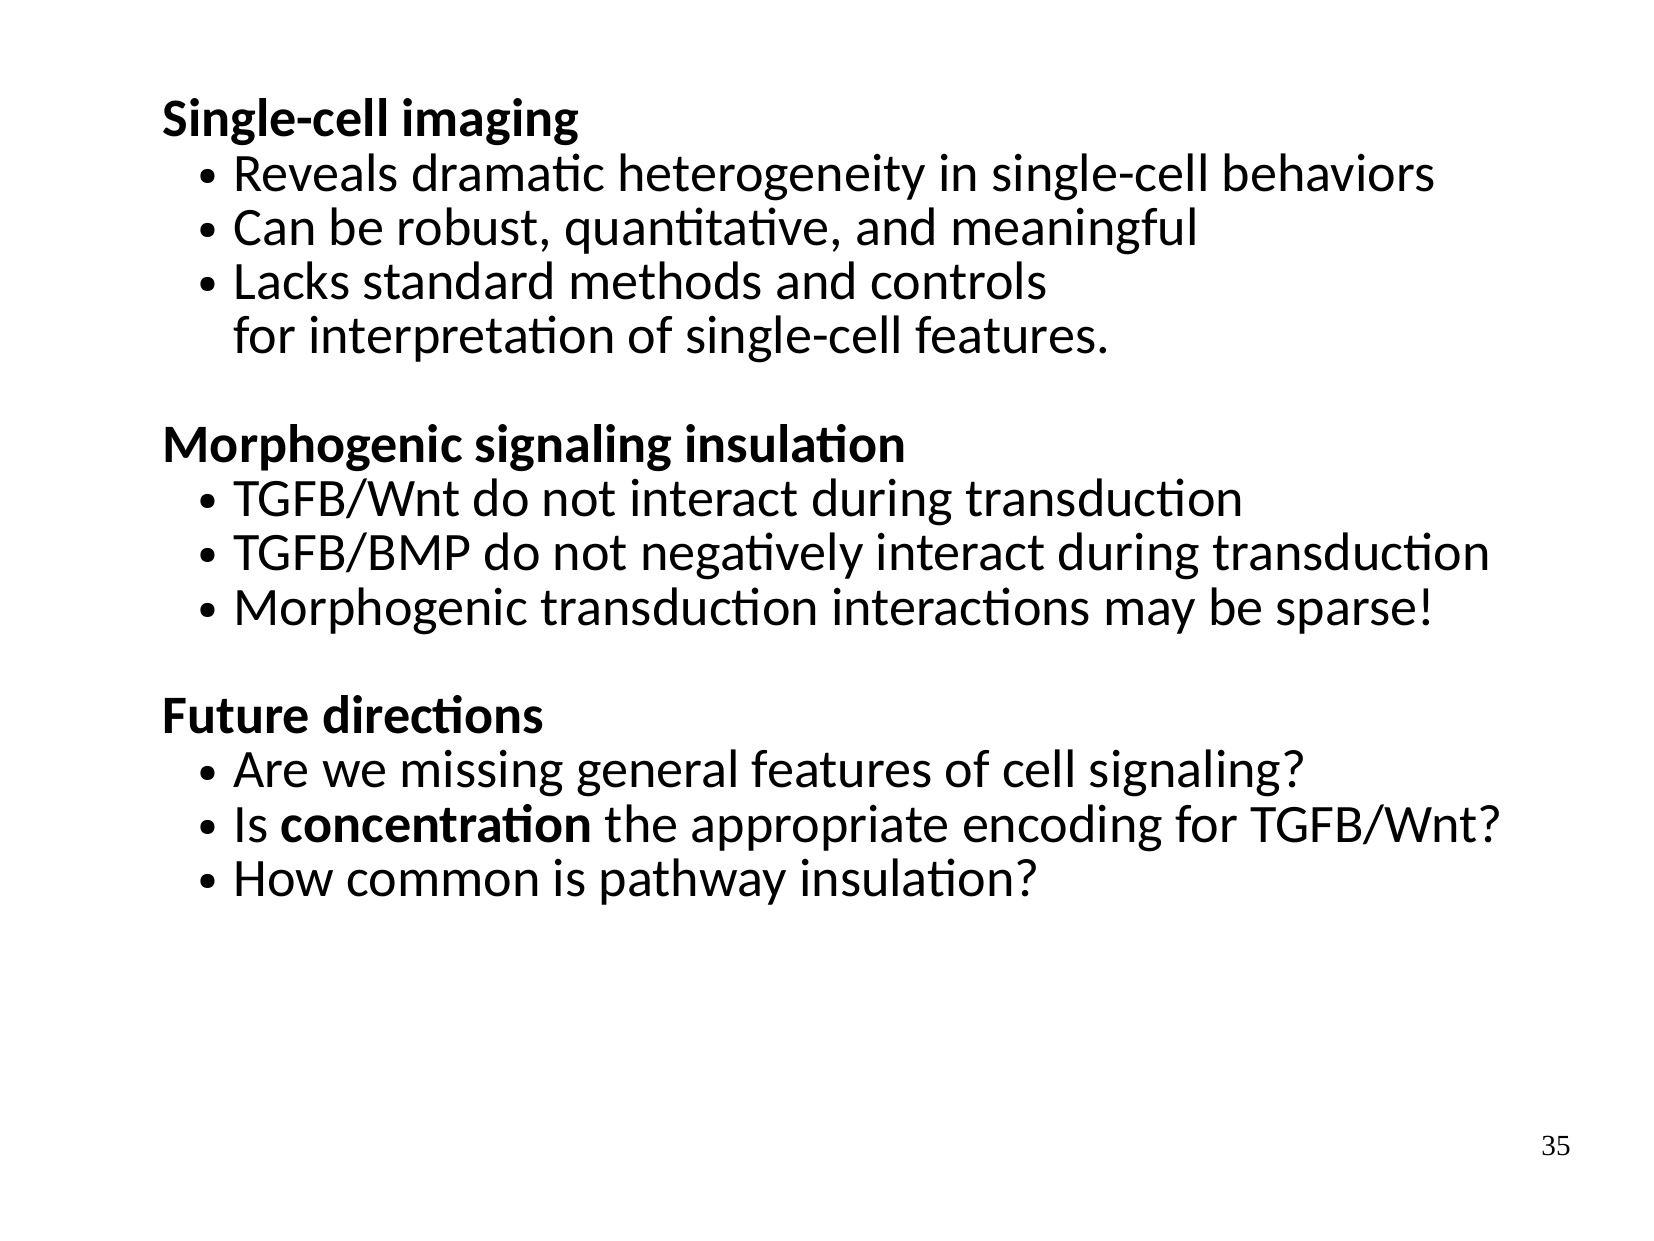

Single-cell imaging
Reveals dramatic heterogeneity in single-cell behaviors
Can be robust, quantitative, and meaningful
Lacks standard methods and controls
for interpretation of single-cell features.
Morphogenic signaling insulation
TGFB/Wnt do not interact during transduction
TGFB/BMP do not negatively interact during transduction
Morphogenic transduction interactions may be sparse!
Future directions
Are we missing general features of cell signaling?
Is concentration the appropriate encoding for TGFB/Wnt?
How common is pathway insulation?
35